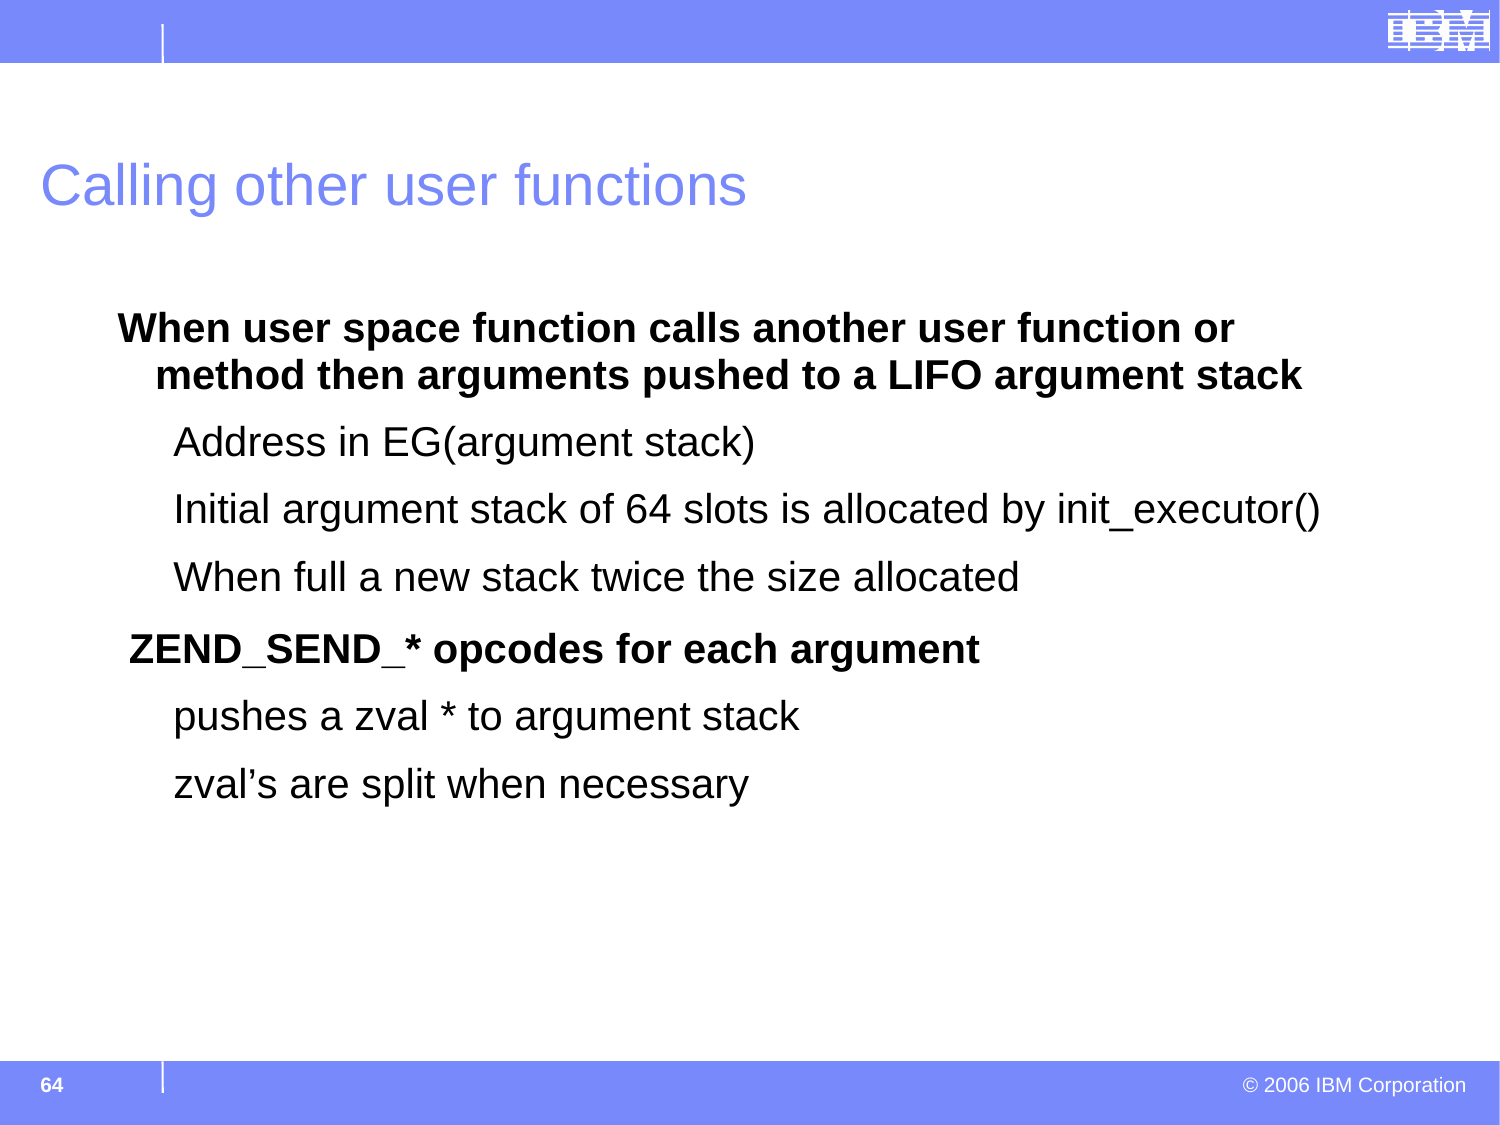

# Calling other user functions
When user space function calls another user function or method then arguments pushed to a LIFO argument stack
Address in EG(argument stack)‏
Initial argument stack of 64 slots is allocated by init_executor()
When full a new stack twice the size allocated
 ZEND_SEND_* opcodes for each argument
pushes a zval * to argument stack
zval’s are split when necessary
64